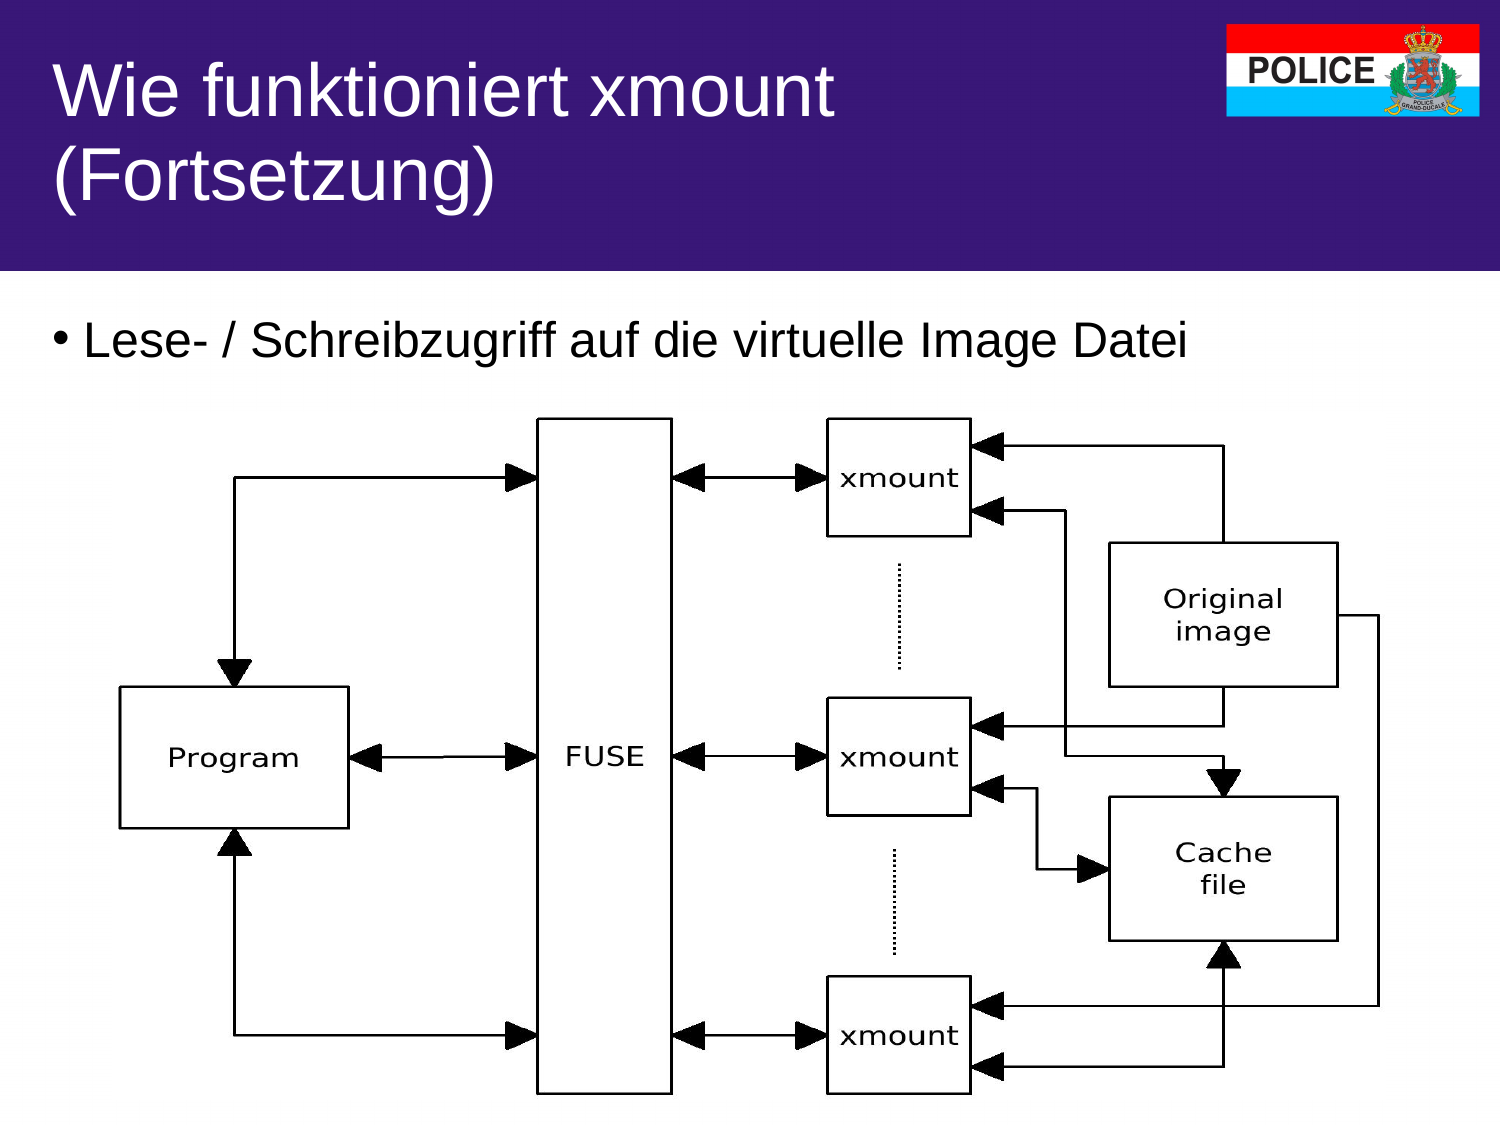

Wie funktioniert xmount (Fortsetzung)
 Lese- / Schreibzugriff auf die virtuelle Image Datei
#